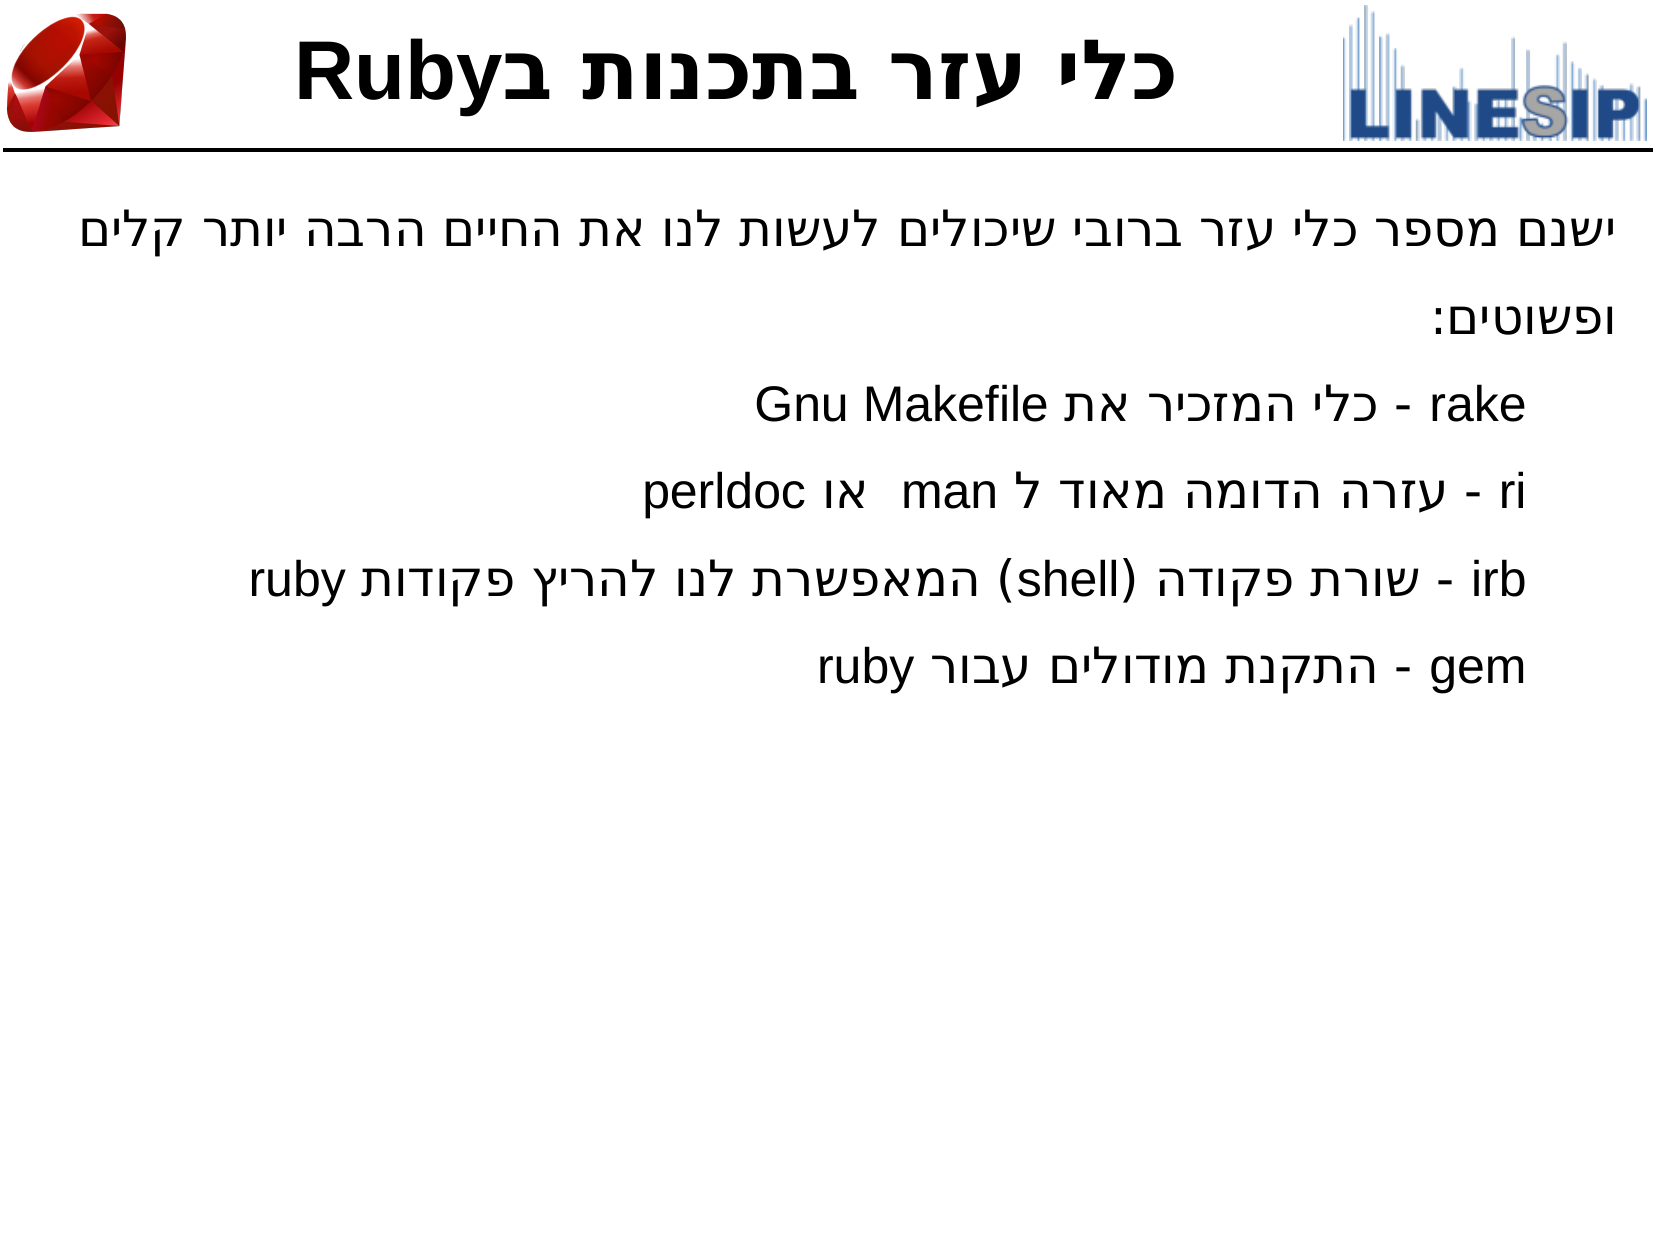

כלי עזר בתכנות בRuby
ישנם מספר כלי עזר ברובי שיכולים לעשות לנו את החיים הרבה יותר קלים ופשוטים:
 rake - כלי המזכיר את Gnu Makefile
 ri - עזרה הדומה מאוד ל man או perldoc
 irb - שורת פקודה (shell) המאפשרת לנו להריץ פקודות ruby
 gem - התקנת מודולים עבור ruby